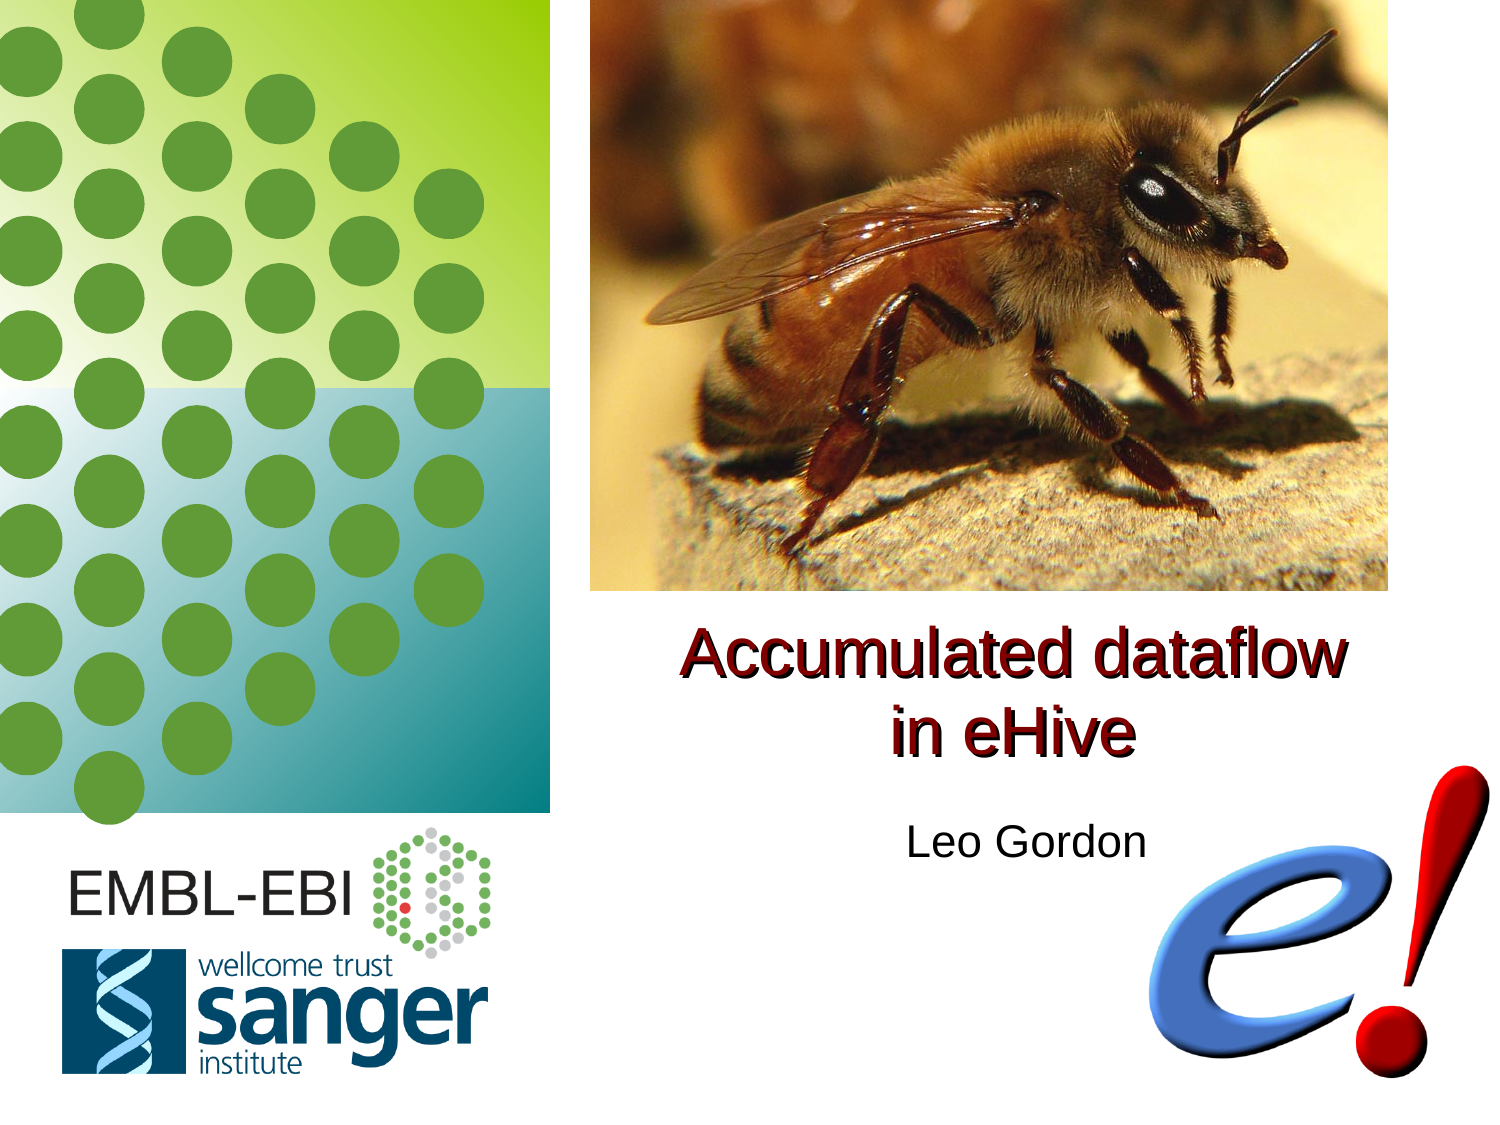

# Accumulated dataflow in eHive
Leo Gordon